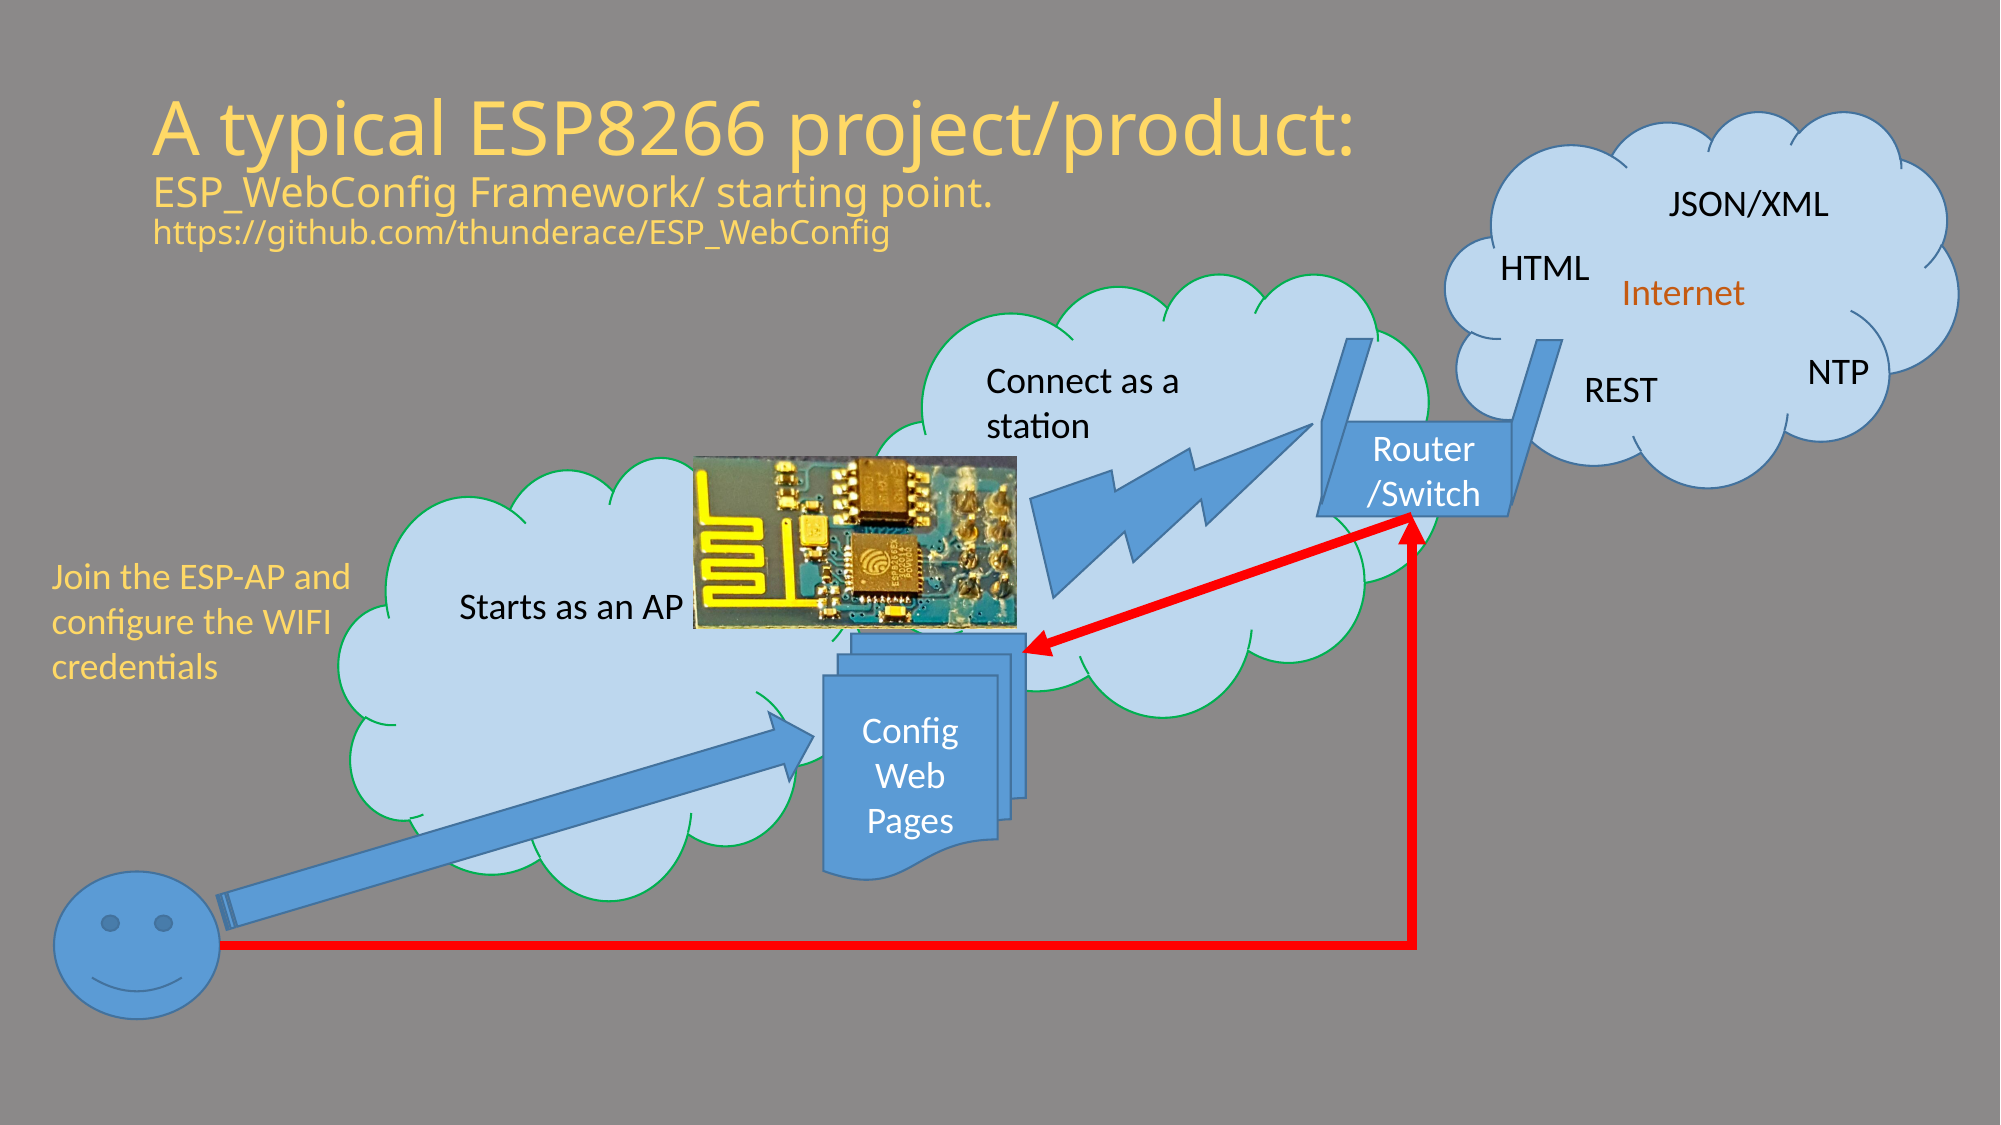

# A typical ESP8266 project/product: ESP_WebConfig Framework/ starting point. https://github.com/thunderace/ESP_WebConfig
Internet
JSON/XML
HTML
Router
/Switch
NTP
Connect as a station
REST
Join the ESP-AP and
configure the WIFI credentials
Starts as an AP
Config
Web
Pages